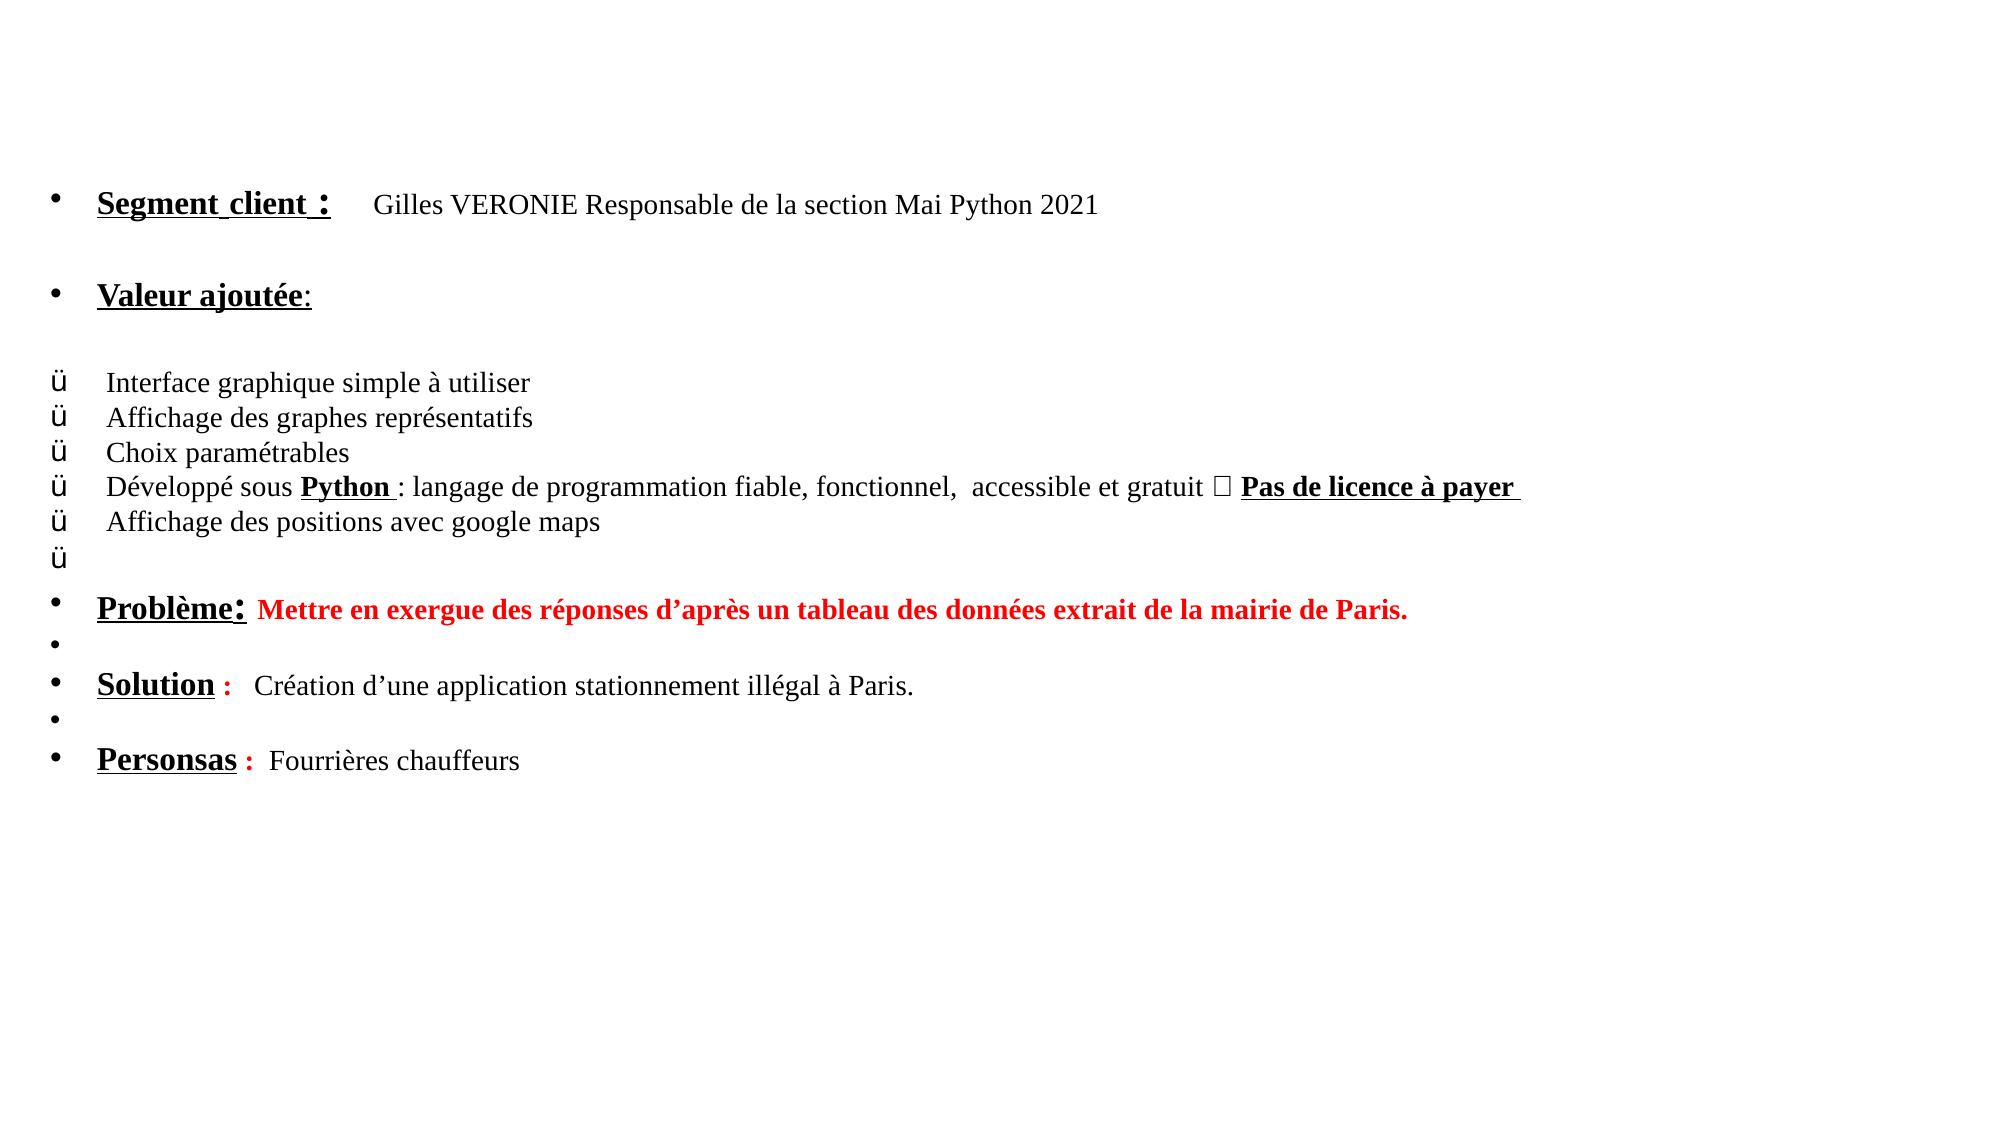

Segment client : Gilles VERONIE Responsable de la section Mai Python 2021
Valeur ajoutée:
Interface graphique simple à utiliser
Affichage des graphes représentatifs
Choix paramétrables
Développé sous Python : langage de programmation fiable, fonctionnel, accessible et gratuit  Pas de licence à payer
Affichage des positions avec google maps
Problème: Mettre en exergue des réponses d’après un tableau des données extrait de la mairie de Paris.
Solution : Création d’une application stationnement illégal à Paris.
Personsas : Fourrières chauffeurs